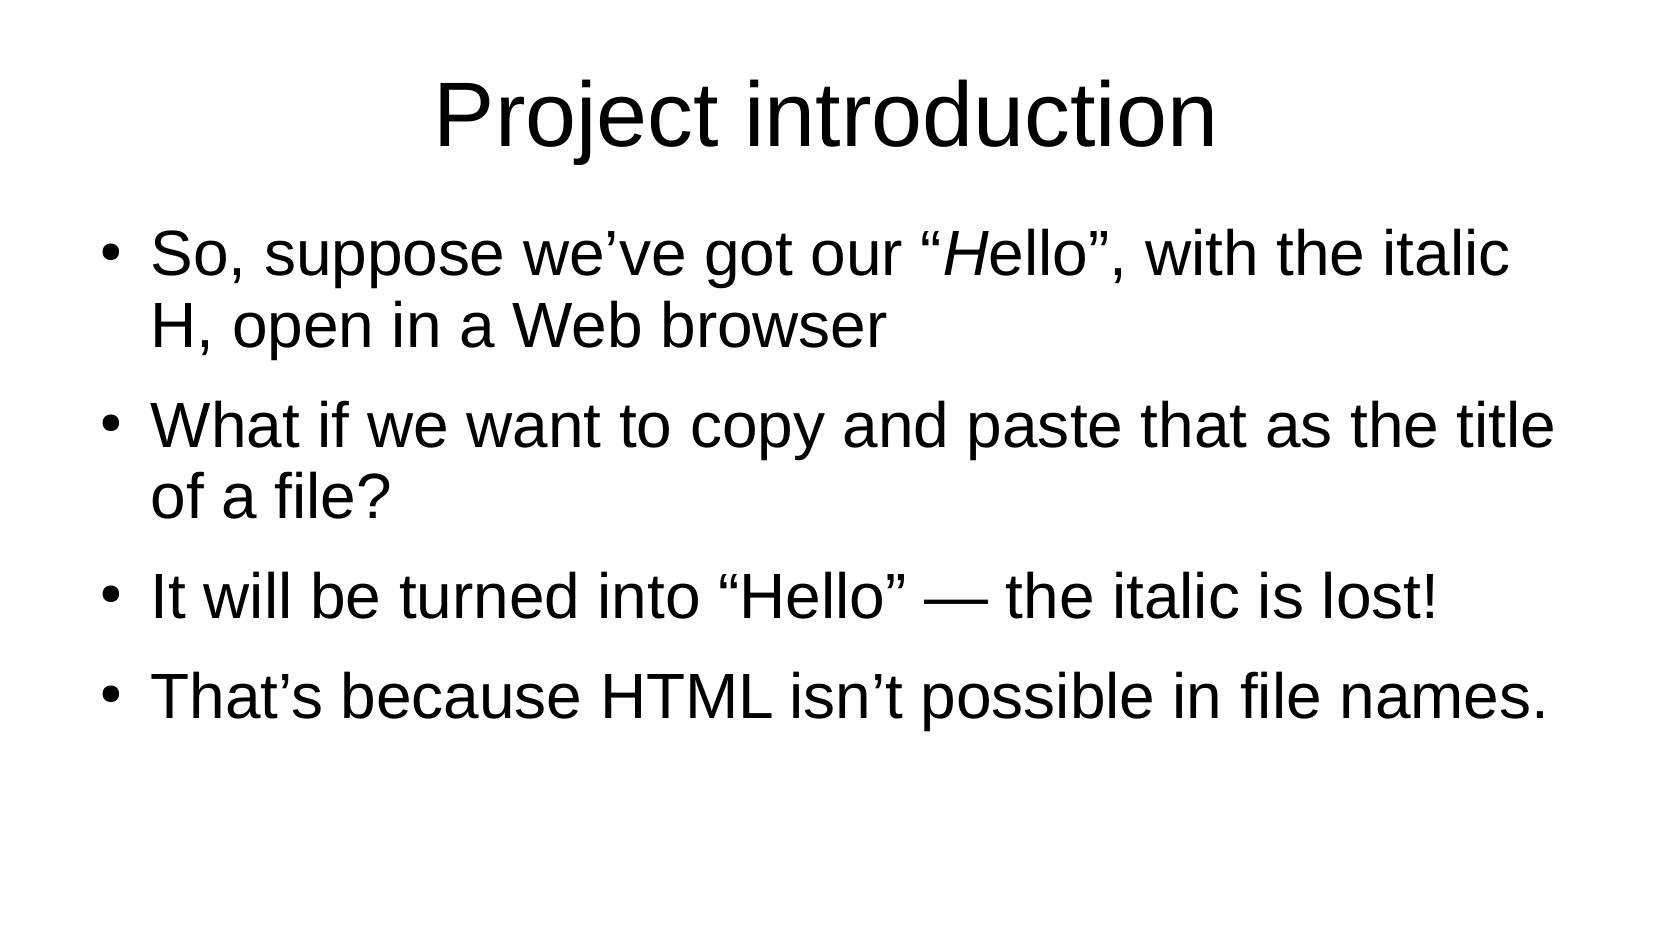

# Project introduction
So, suppose we’ve got our “Hello”, with the italic H, open in a Web browser
What if we want to copy and paste that as the title of a file?
It will be turned into “Hello” — the italic is lost!
That’s because HTML isn’t possible in file names.